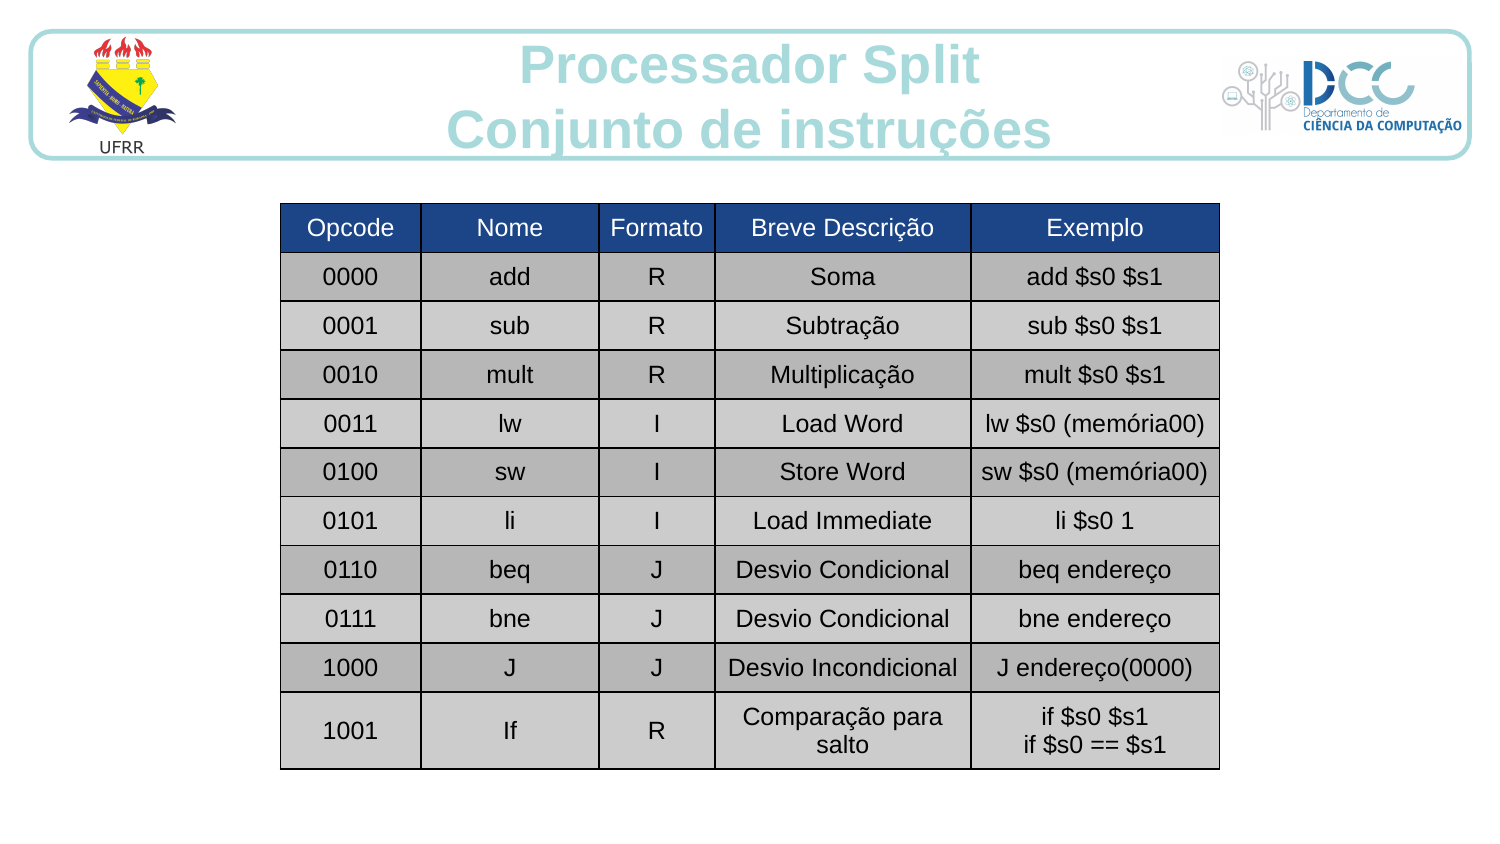

Processador Split
Conjunto de instruções
| Opcode | Nome | Formato | Breve Descrição | Exemplo |
| --- | --- | --- | --- | --- |
| 0000 | add | R | Soma | add $s0 $s1 |
| 0001 | sub | R | Subtração | sub $s0 $s1 |
| 0010 | mult | R | Multiplicação | mult $s0 $s1 |
| 0011 | lw | I | Load Word | lw $s0 (memória00) |
| 0100 | sw | I | Store Word | sw $s0 (memória00) |
| 0101 | li | I | Load Immediate | li $s0 1 |
| 0110 | beq | J | Desvio Condicional | beq endereço |
| 0111 | bne | J | Desvio Condicional | bne endereço |
| 1000 | J | J | Desvio Incondicional | J endereço(0000) |
| 1001 | If | R | Comparação para salto | if $s0 $s1 if $s0 == $s1 |